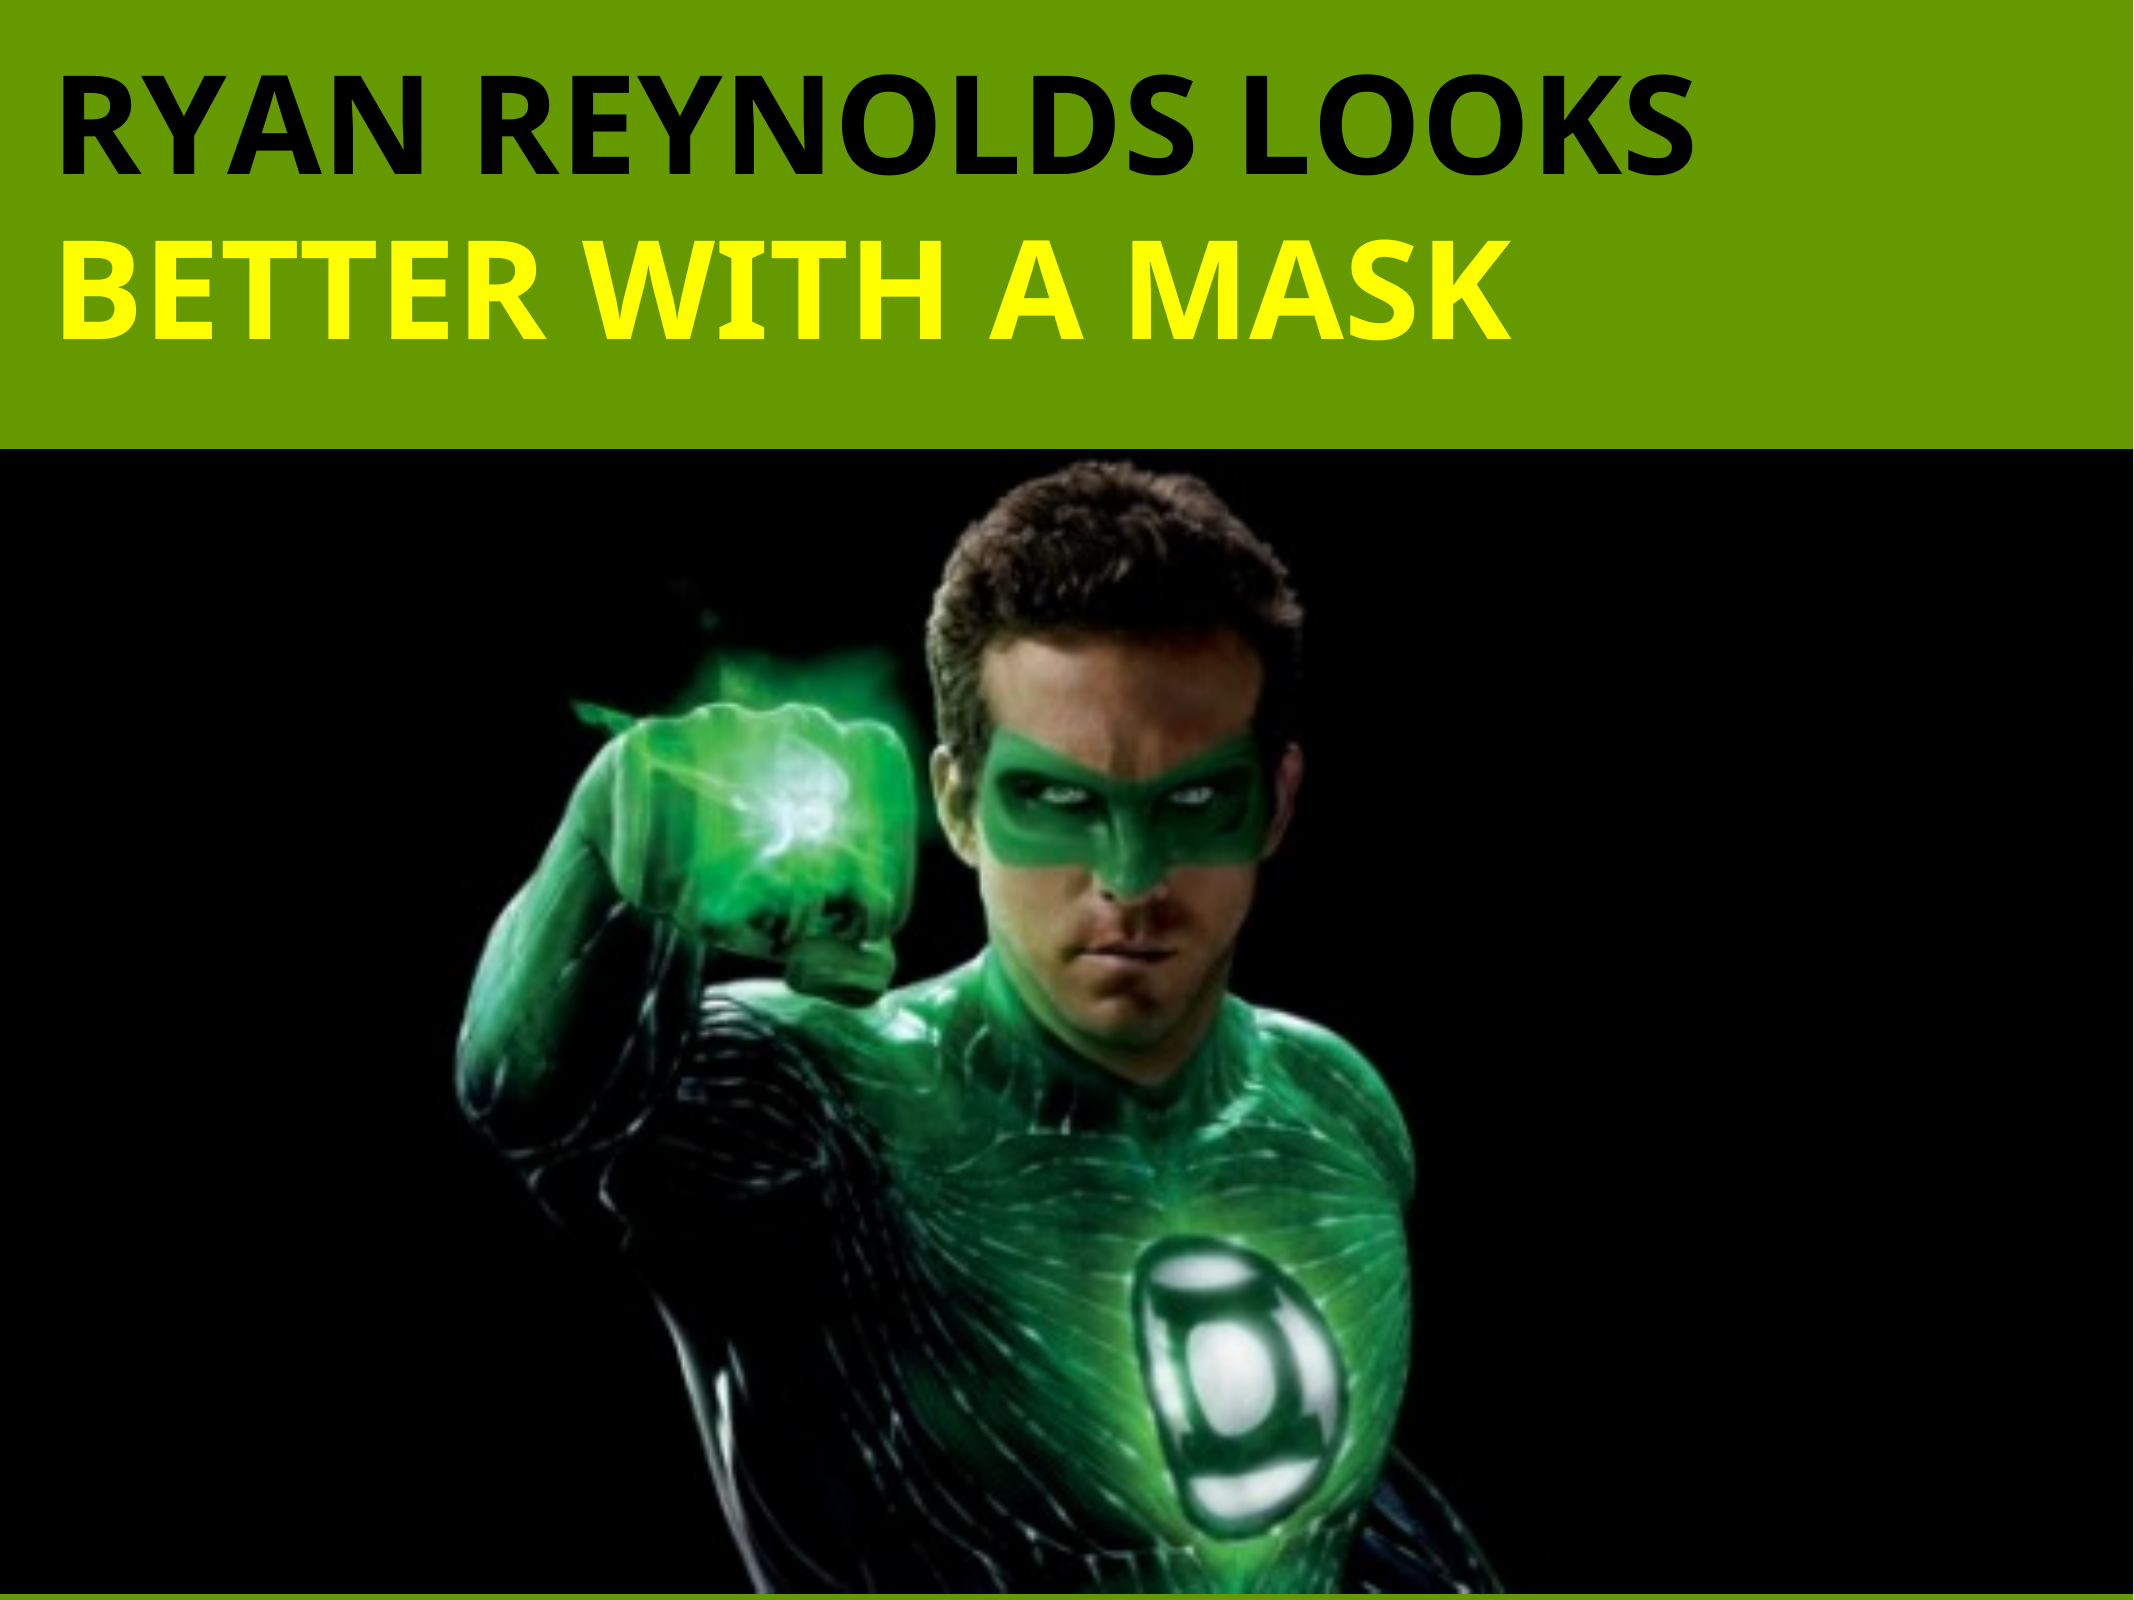

RYAN REYNOLDS LOOKS
BETTER WITH A MASK